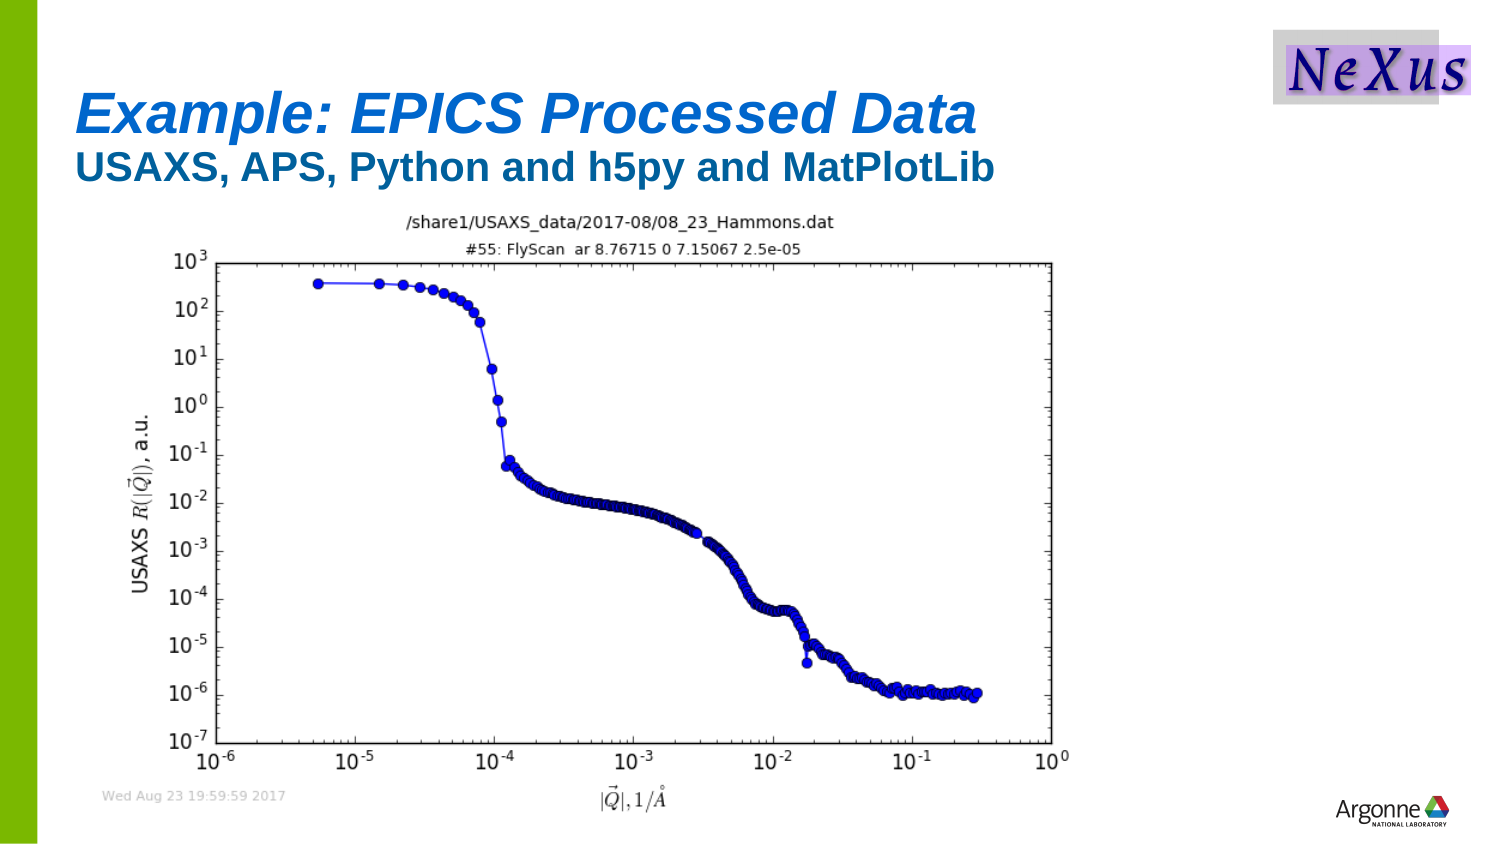

Example: EPICS Processed Data
#
USAXS, APS, Python and h5py and MatPlotLib